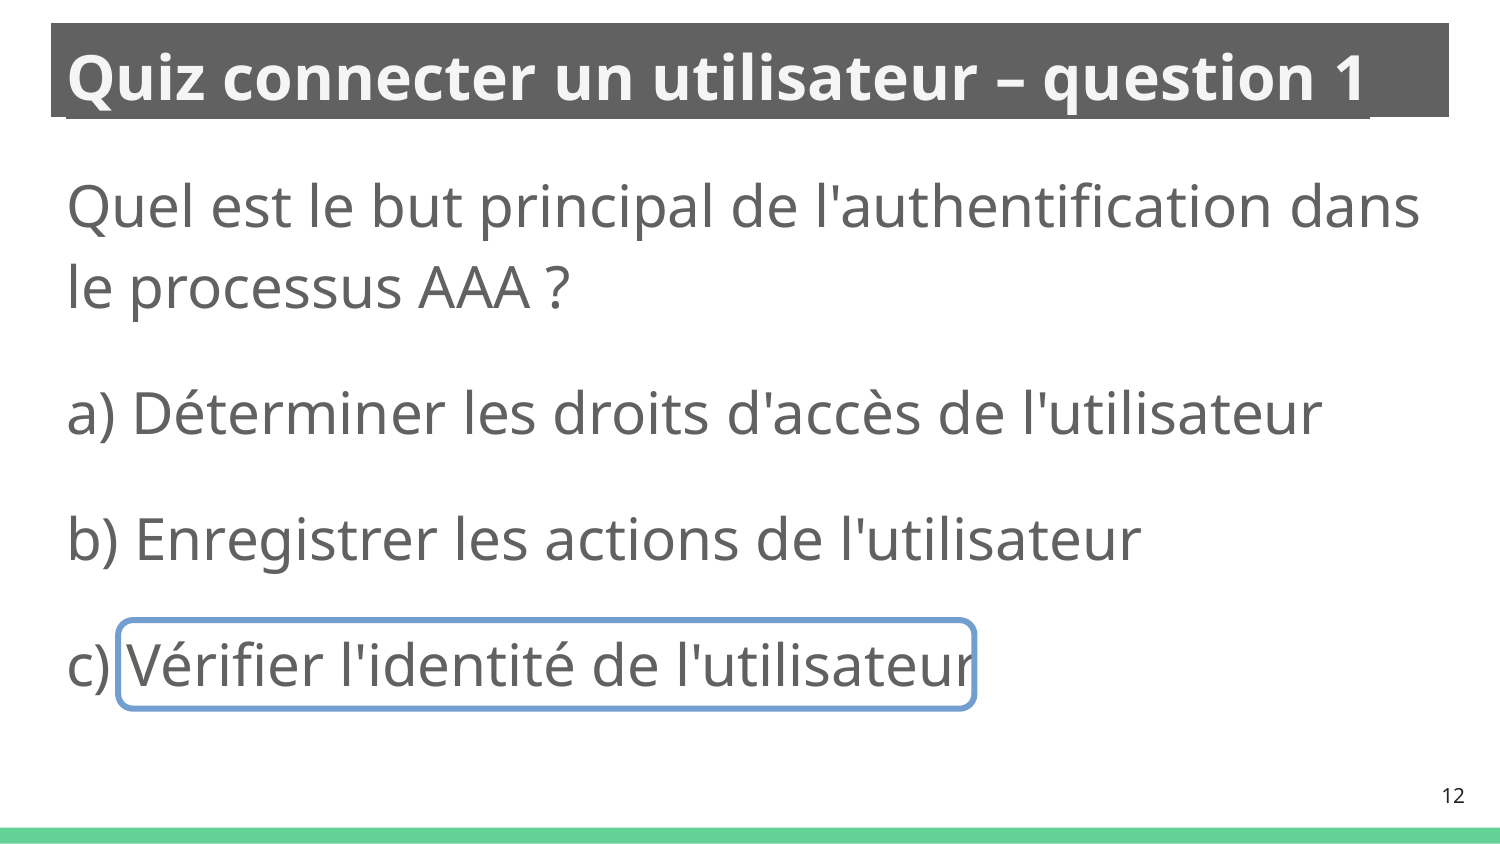

# Quiz connecter un utilisateur – question 1
Quel est le but principal de l'authentification dans le processus AAA ?
a) Déterminer les droits d'accès de l'utilisateur
b) Enregistrer les actions de l'utilisateur
c) Vérifier l'identité de l'utilisateur